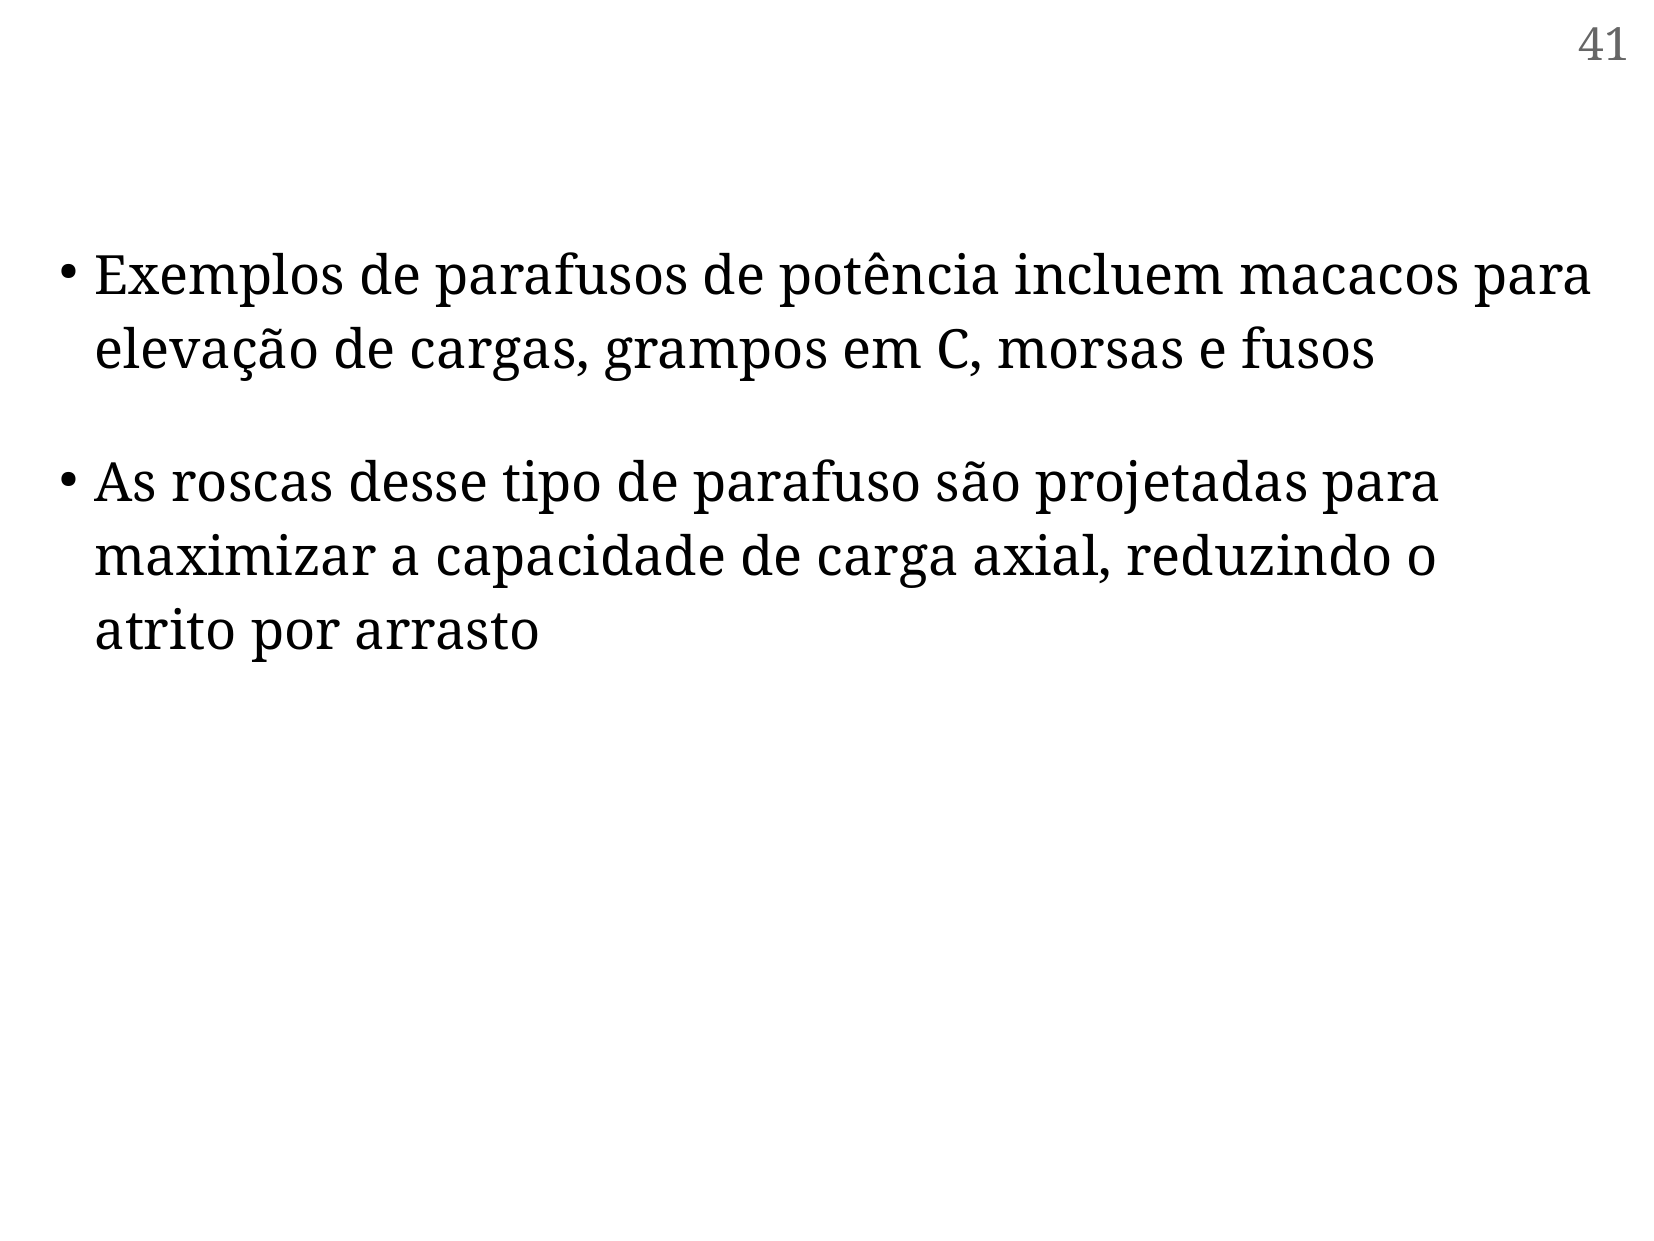

41
#
Exemplos de parafusos de potência incluem macacos para elevação de cargas, grampos em C, morsas e fusos
As roscas desse tipo de parafuso são projetadas para maximizar a capacidade de carga axial, reduzindo o atrito por arrasto